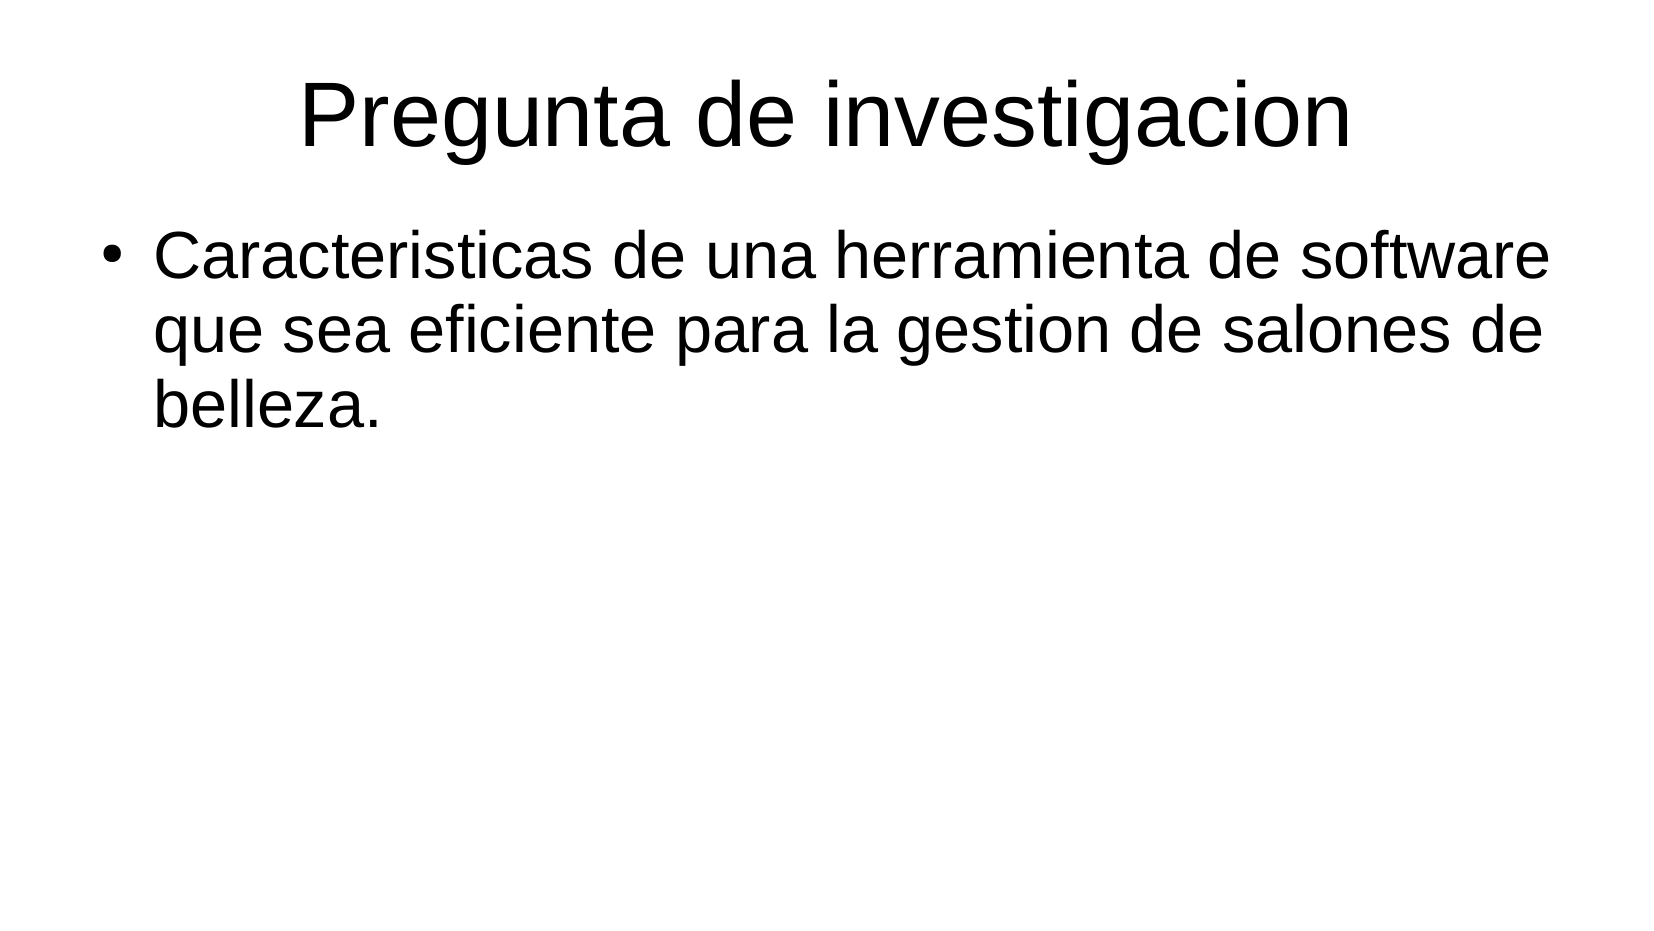

# Pregunta de investigacion
Caracteristicas de una herramienta de software que sea eficiente para la gestion de salones de belleza.